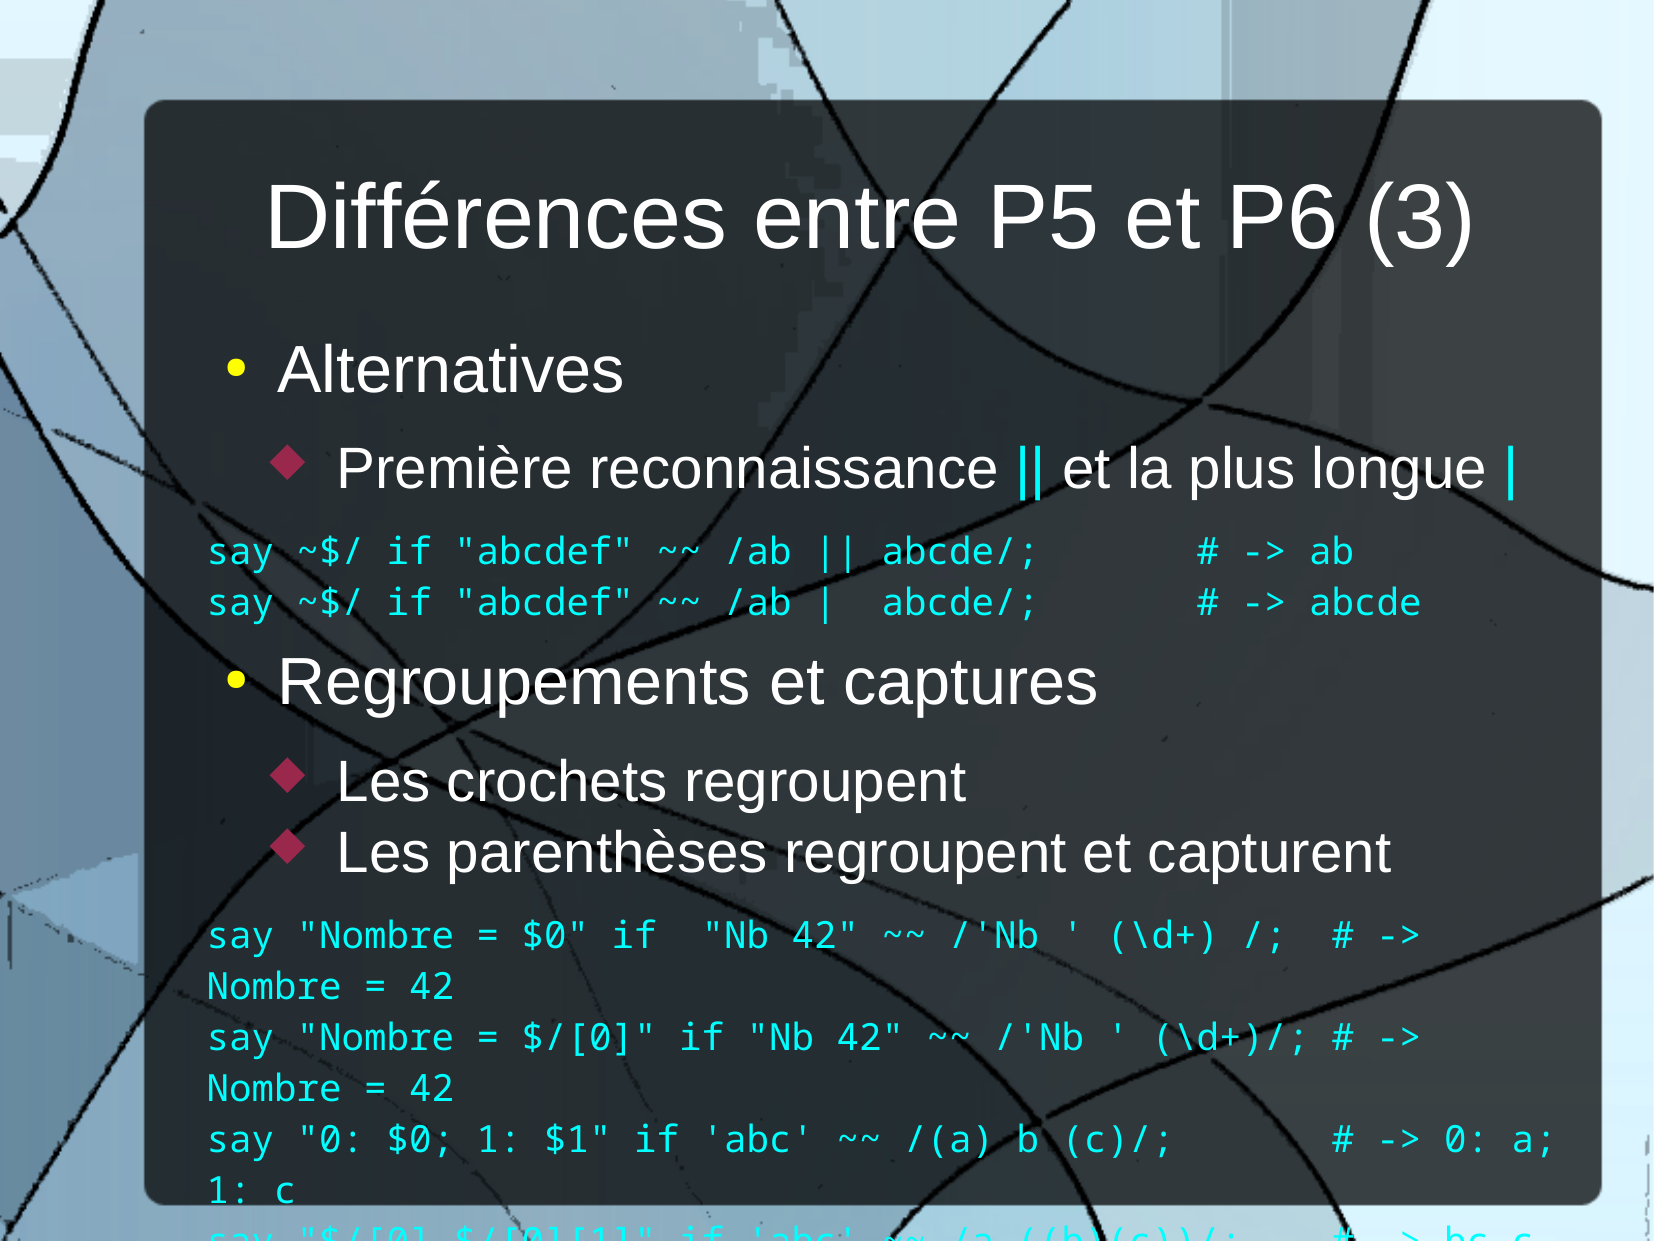

# Différences entre P5 et P6 (3)
Alternatives
Première reconnaissance || et la plus longue |
say ~$/ if "abcdef" ~~ /ab || abcde/; # -> ab
say ~$/ if "abcdef" ~~ /ab | abcde/; # -> abcde
Regroupements et captures
Les crochets regroupent
Les parenthèses regroupent et capturent
say "Nombre = $0" if "Nb 42" ~~ /'Nb ' (\d+) /; # -> Nombre = 42
say "Nombre = $/[0]" if "Nb 42" ~~ /'Nb ' (\d+)/; # -> Nombre = 42
say "0: $0; 1: $1" if 'abc' ~~ /(a) b (c)/; # -> 0: a; 1: c
say "$/[0] $/[0][1]" if 'abc' ~~ /a ((b)(c))/; # -> bc c